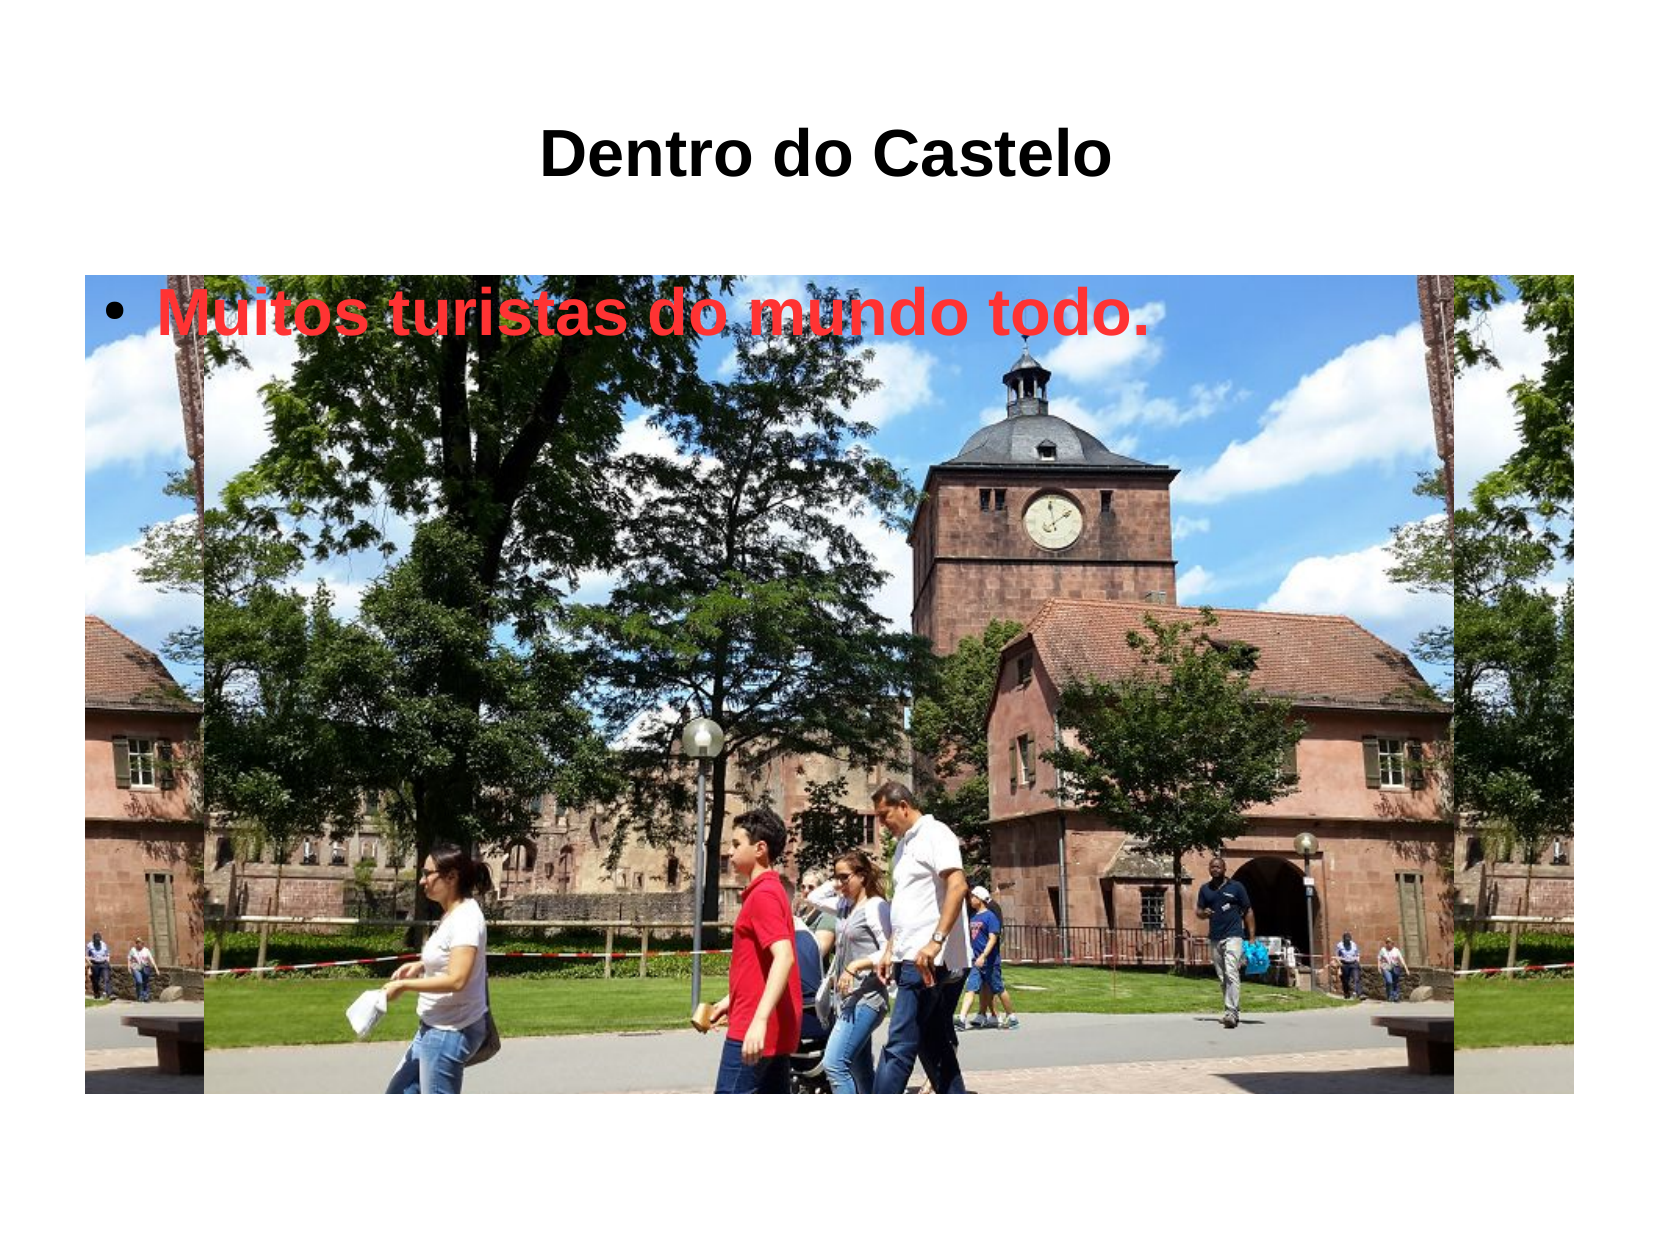

# Dentro do Castelo
Muitos turistas do mundo todo.